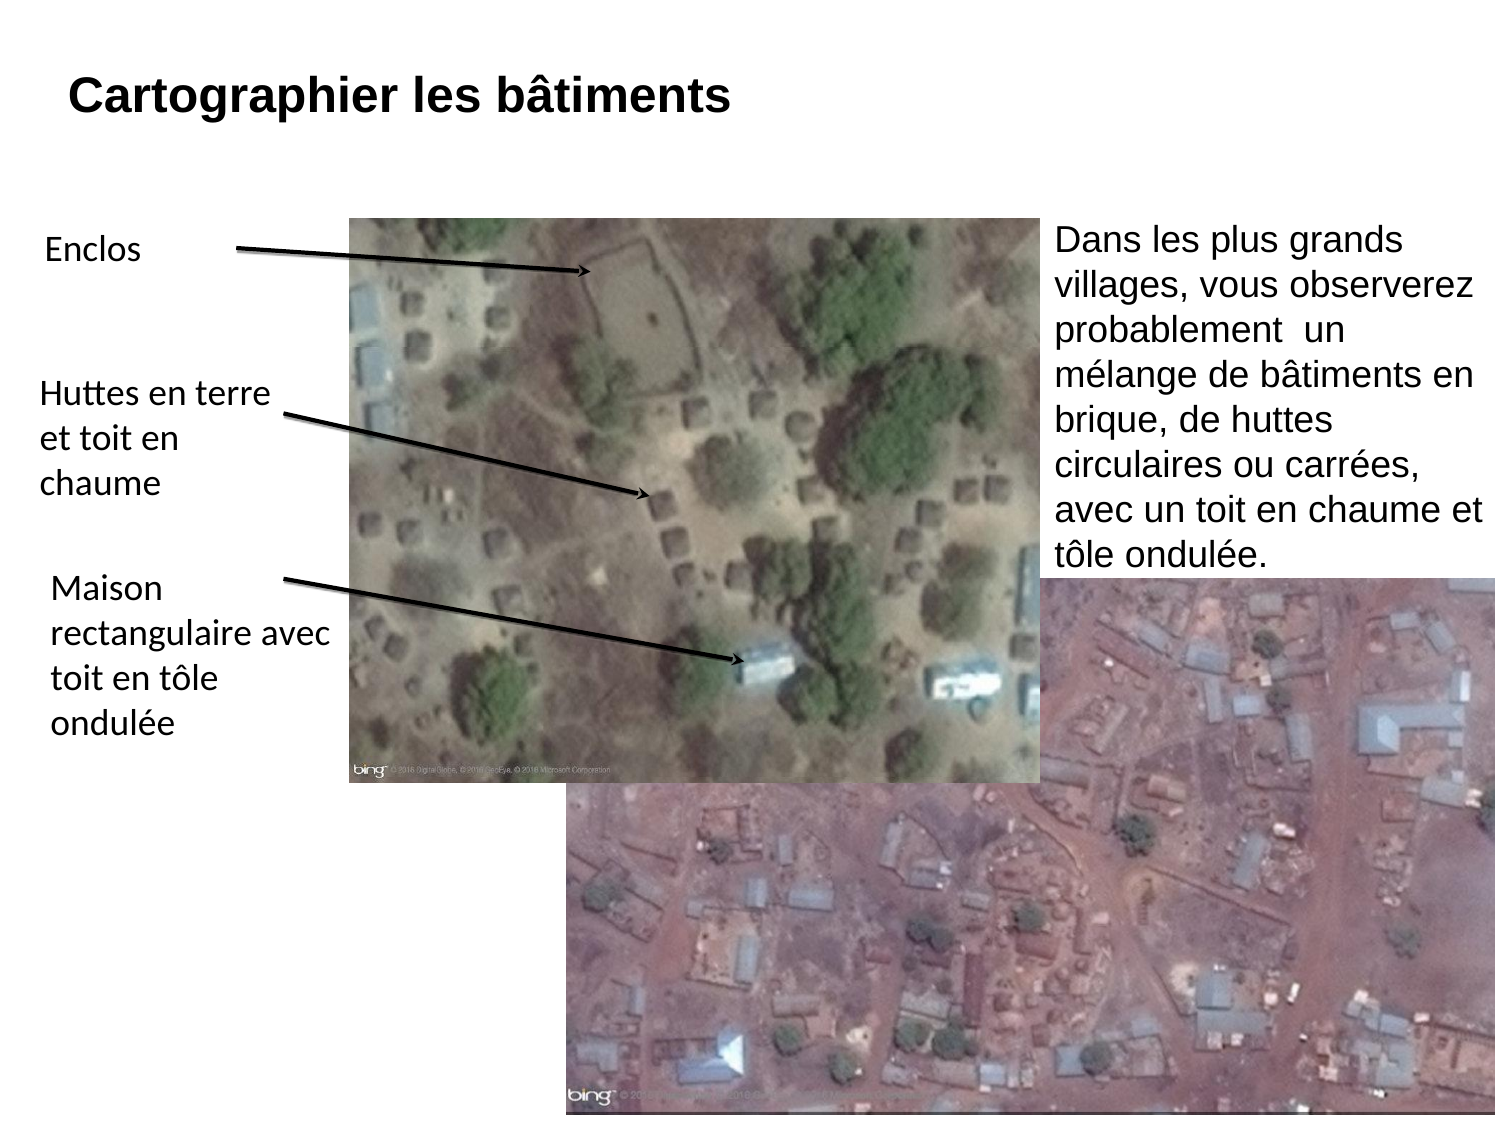

Cartographier les bâtiments
Enclos
# Dans les plus grands villages, vous observerez probablement un mélange de bâtiments en brique, de huttes circulaires ou carrées, avec un toit en chaume et tôle ondulée.
Huttes en terre et toit en chaume
Maison rectangulaire avec toit en tôle ondulée